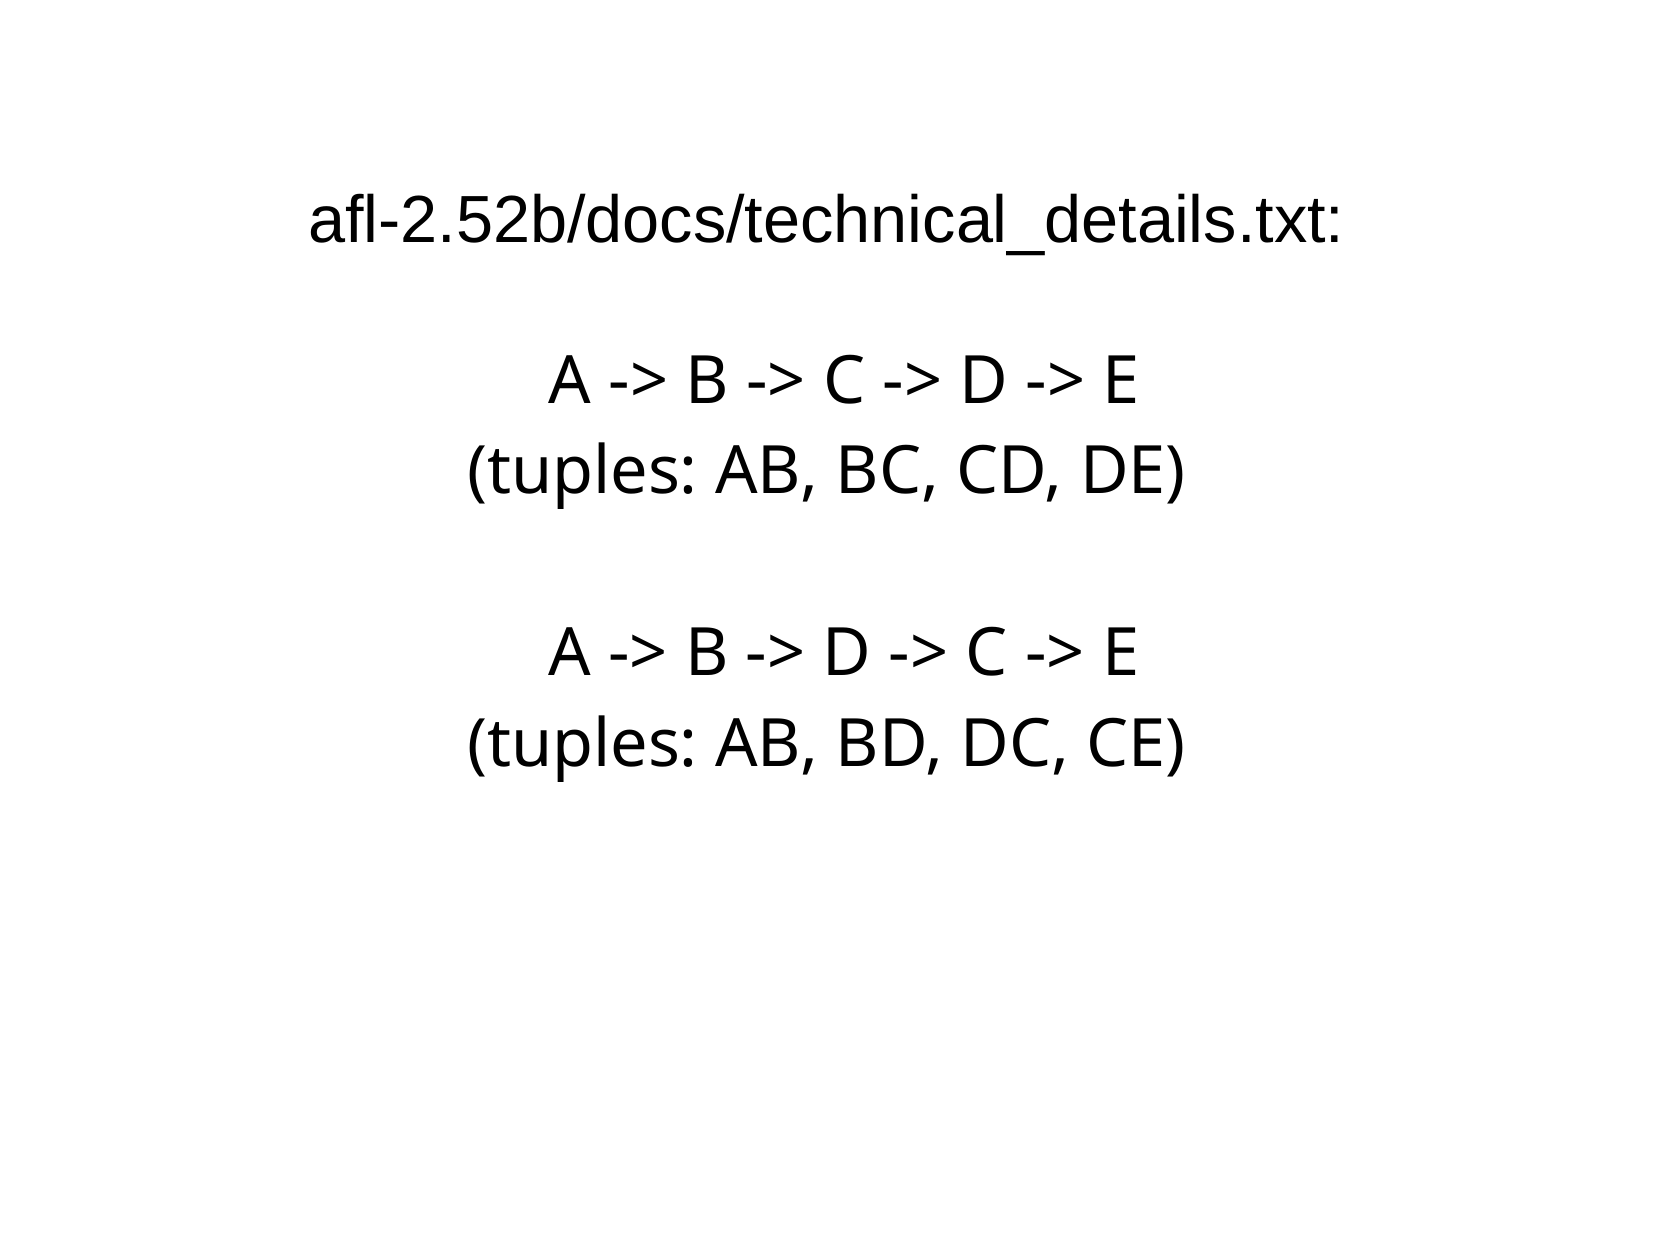

# afl-2.52b/docs/technical_details.txt:
 A -> B -> C -> D -> E
(tuples: AB, BC, CD, DE)
 A -> B -> D -> C -> E
(tuples: AB, BD, DC, CE)